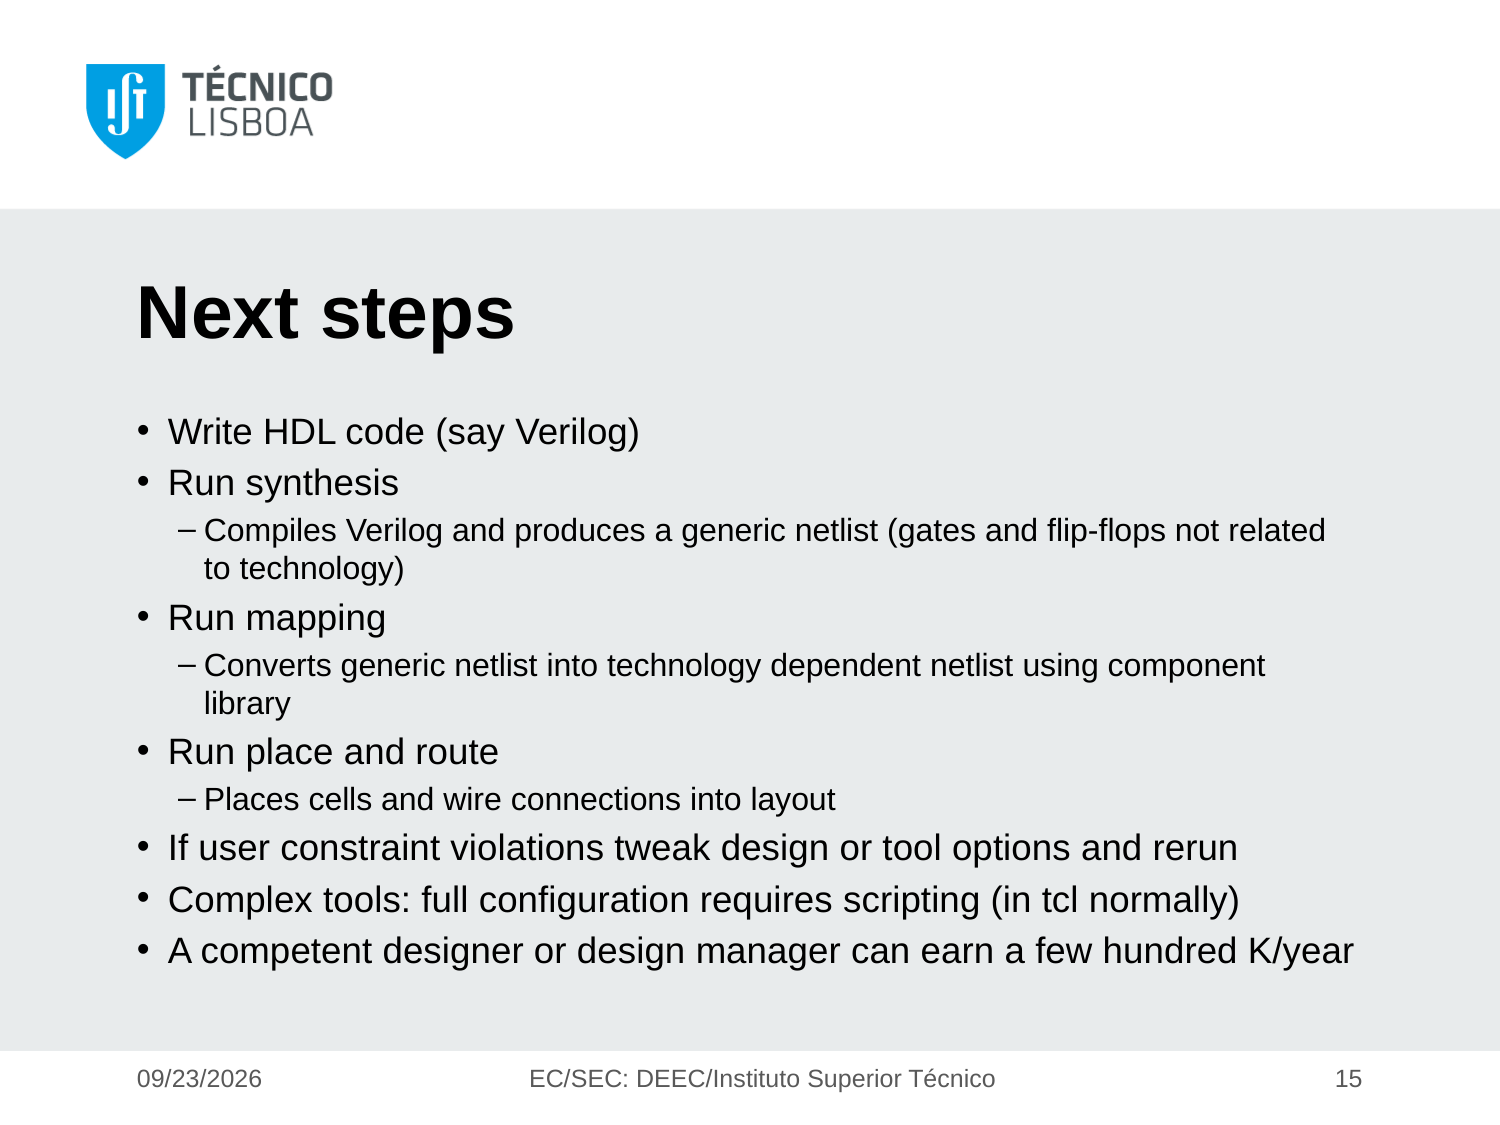

# Next steps
Write HDL code (say Verilog)
Run synthesis
Compiles Verilog and produces a generic netlist (gates and flip-flops not related to technology)
Run mapping
Converts generic netlist into technology dependent netlist using component library
Run place and route
Places cells and wire connections into layout
If user constraint violations tweak design or tool options and rerun
Complex tools: full configuration requires scripting (in tcl normally)
A competent designer or design manager can earn a few hundred K/year
EC/SEC: DEEC/Instituto Superior Técnico